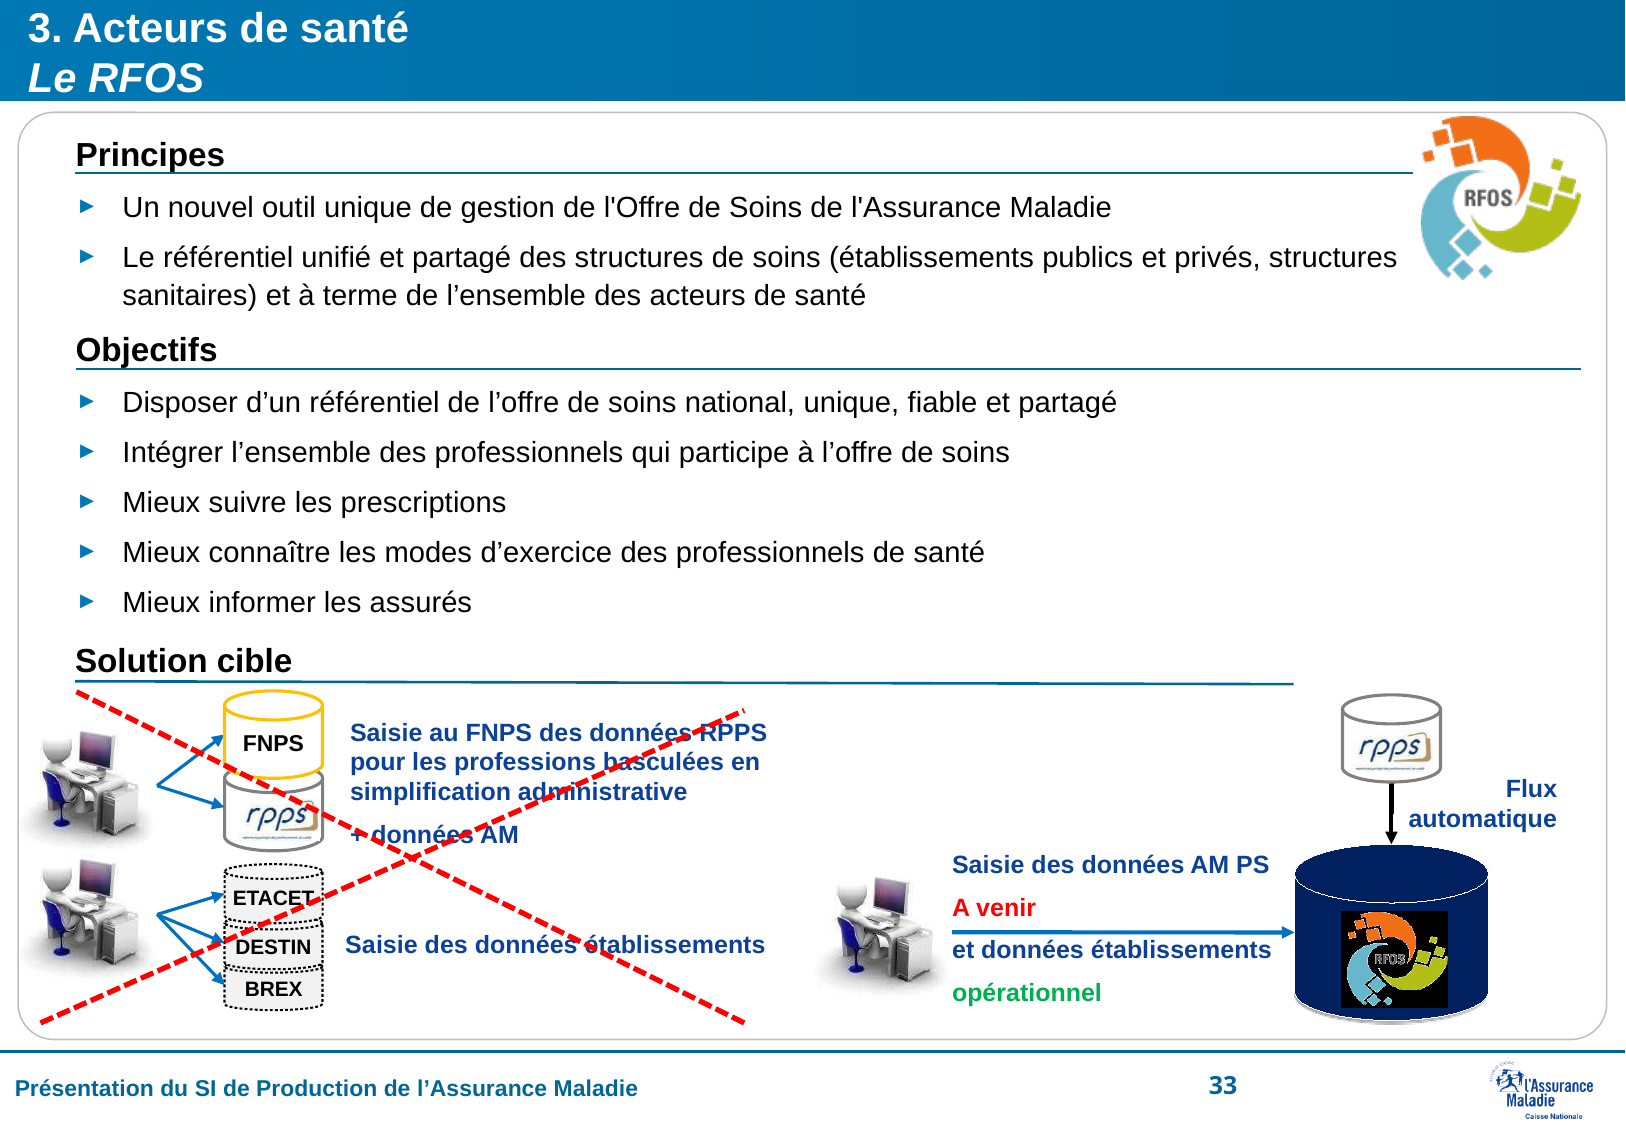

# 3. Acteurs de santé Le RFOS
Principes
Un nouvel outil unique de gestion de l'Offre de Soins de l'Assurance Maladie
Le référentiel unifié et partagé des structures de soins (établissements publics et privés, structures sanitaires) et à terme de l’ensemble des acteurs de santé
Objectifs
Disposer d’un référentiel de l’offre de soins national, unique, fiable et partagé
Intégrer l’ensemble des professionnels qui participe à l’offre de soins
Mieux suivre les prescriptions
Mieux connaître les modes d’exercice des professionnels de santé
Mieux informer les assurés
Solution cible
FNPS
Saisie au FNPS des données RPPS pour les professions basculées en simplification administrative
+ données AM
Flux automatique
Saisie des données AM PS
A venir
et données établissements
opérationnel
ETACET
DESTIN
BREX
Saisie des données établissements